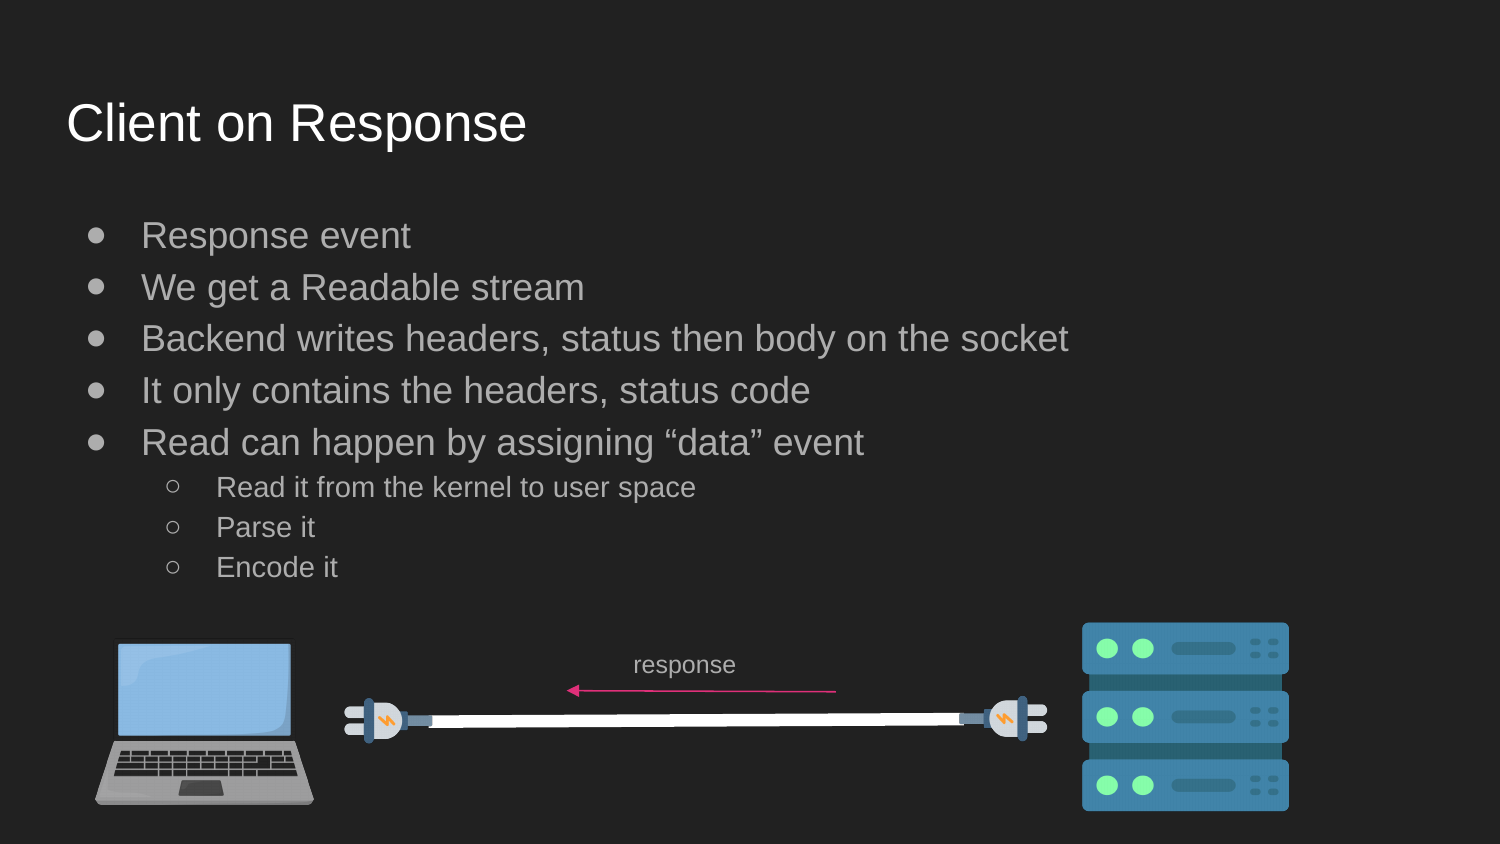

# Client on Response
Response event
We get a Readable stream
Backend writes headers, status then body on the socket
It only contains the headers, status code
Read can happen by assigning “data” event
Read it from the kernel to user space
Parse it
Encode it
response